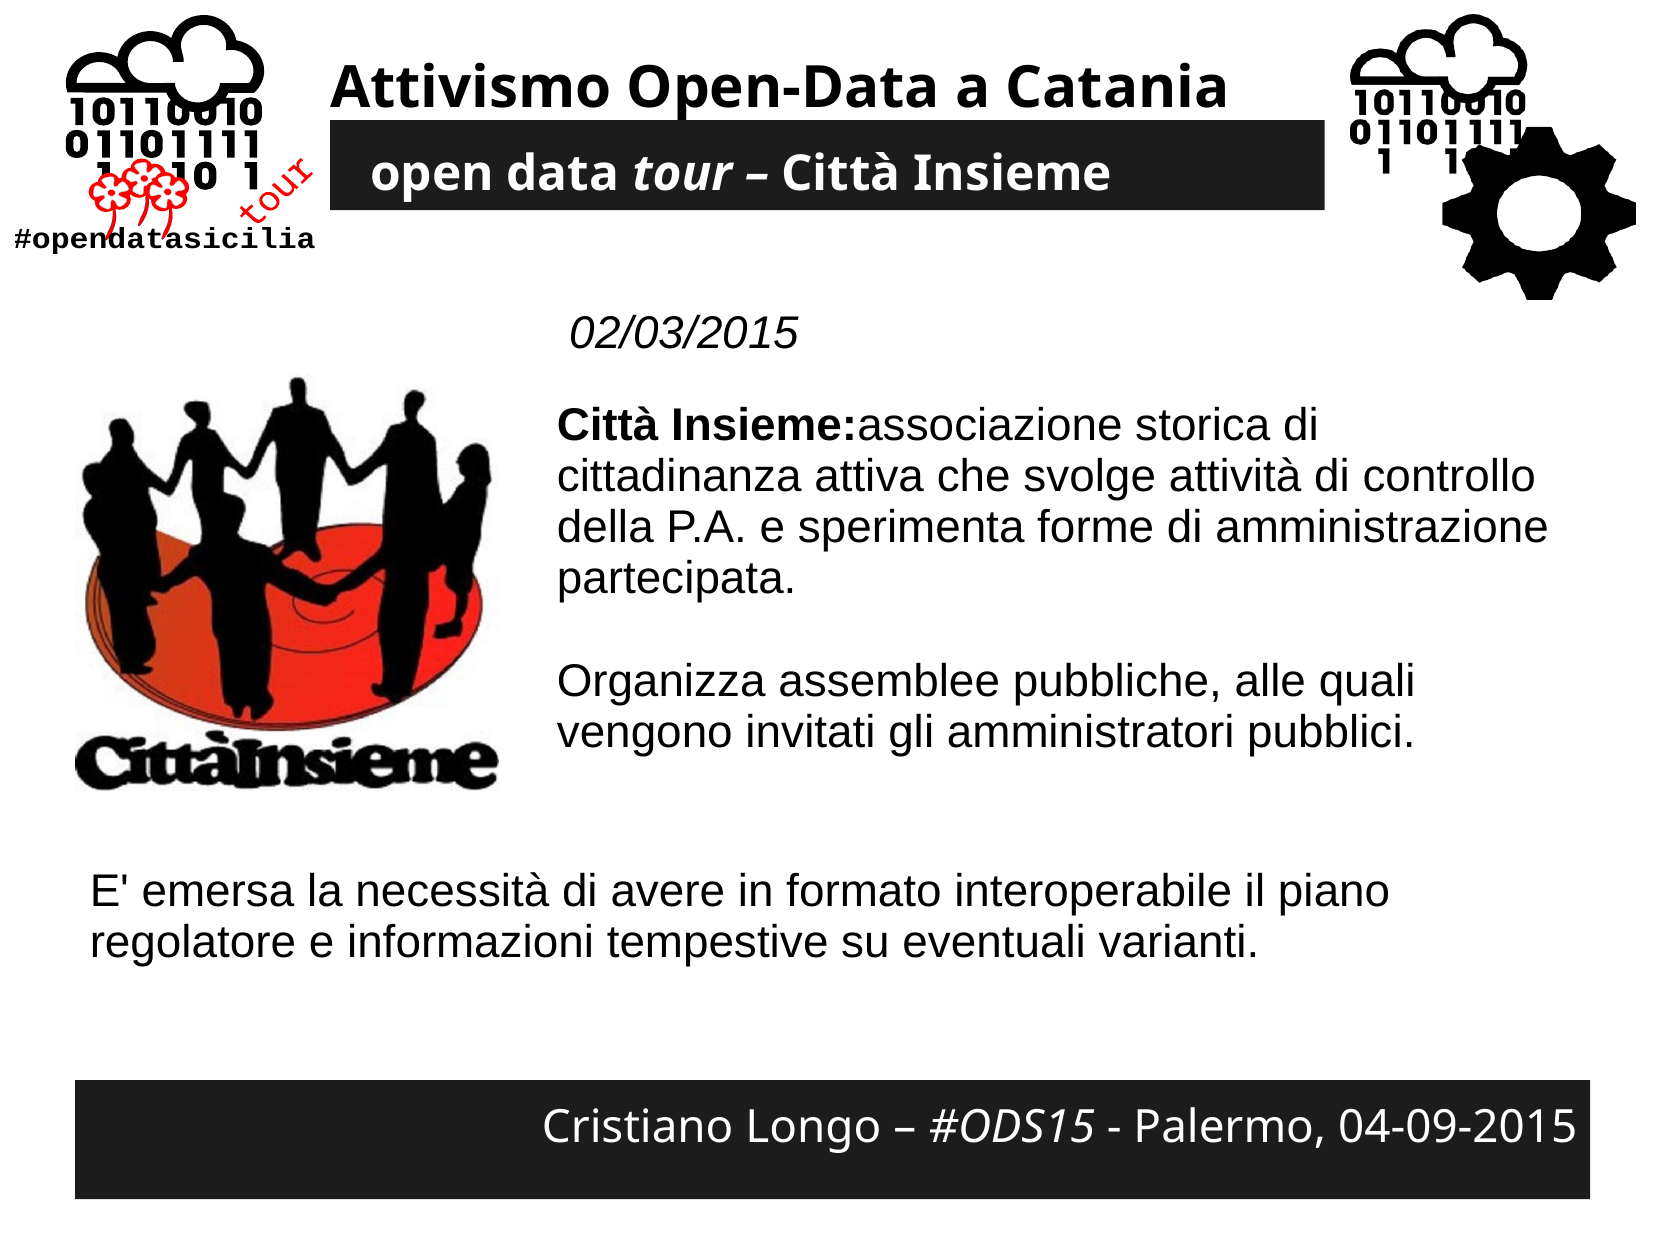

# Attivismo Open-Data a Catania
 open data tour – Città Insieme
02/03/2015
Città Insieme:associazione storica di cittadinanza attiva che svolge attività di controllo della P.A. e sperimenta forme di amministrazione partecipata.
Organizza assemblee pubbliche, alle quali vengono invitati gli amministratori pubblici.
E' emersa la necessità di avere in formato interoperabile il piano regolatore e informazioni tempestive su eventuali varianti.
 Cristiano Longo – #ODS15 - Palermo, 04-09-2015